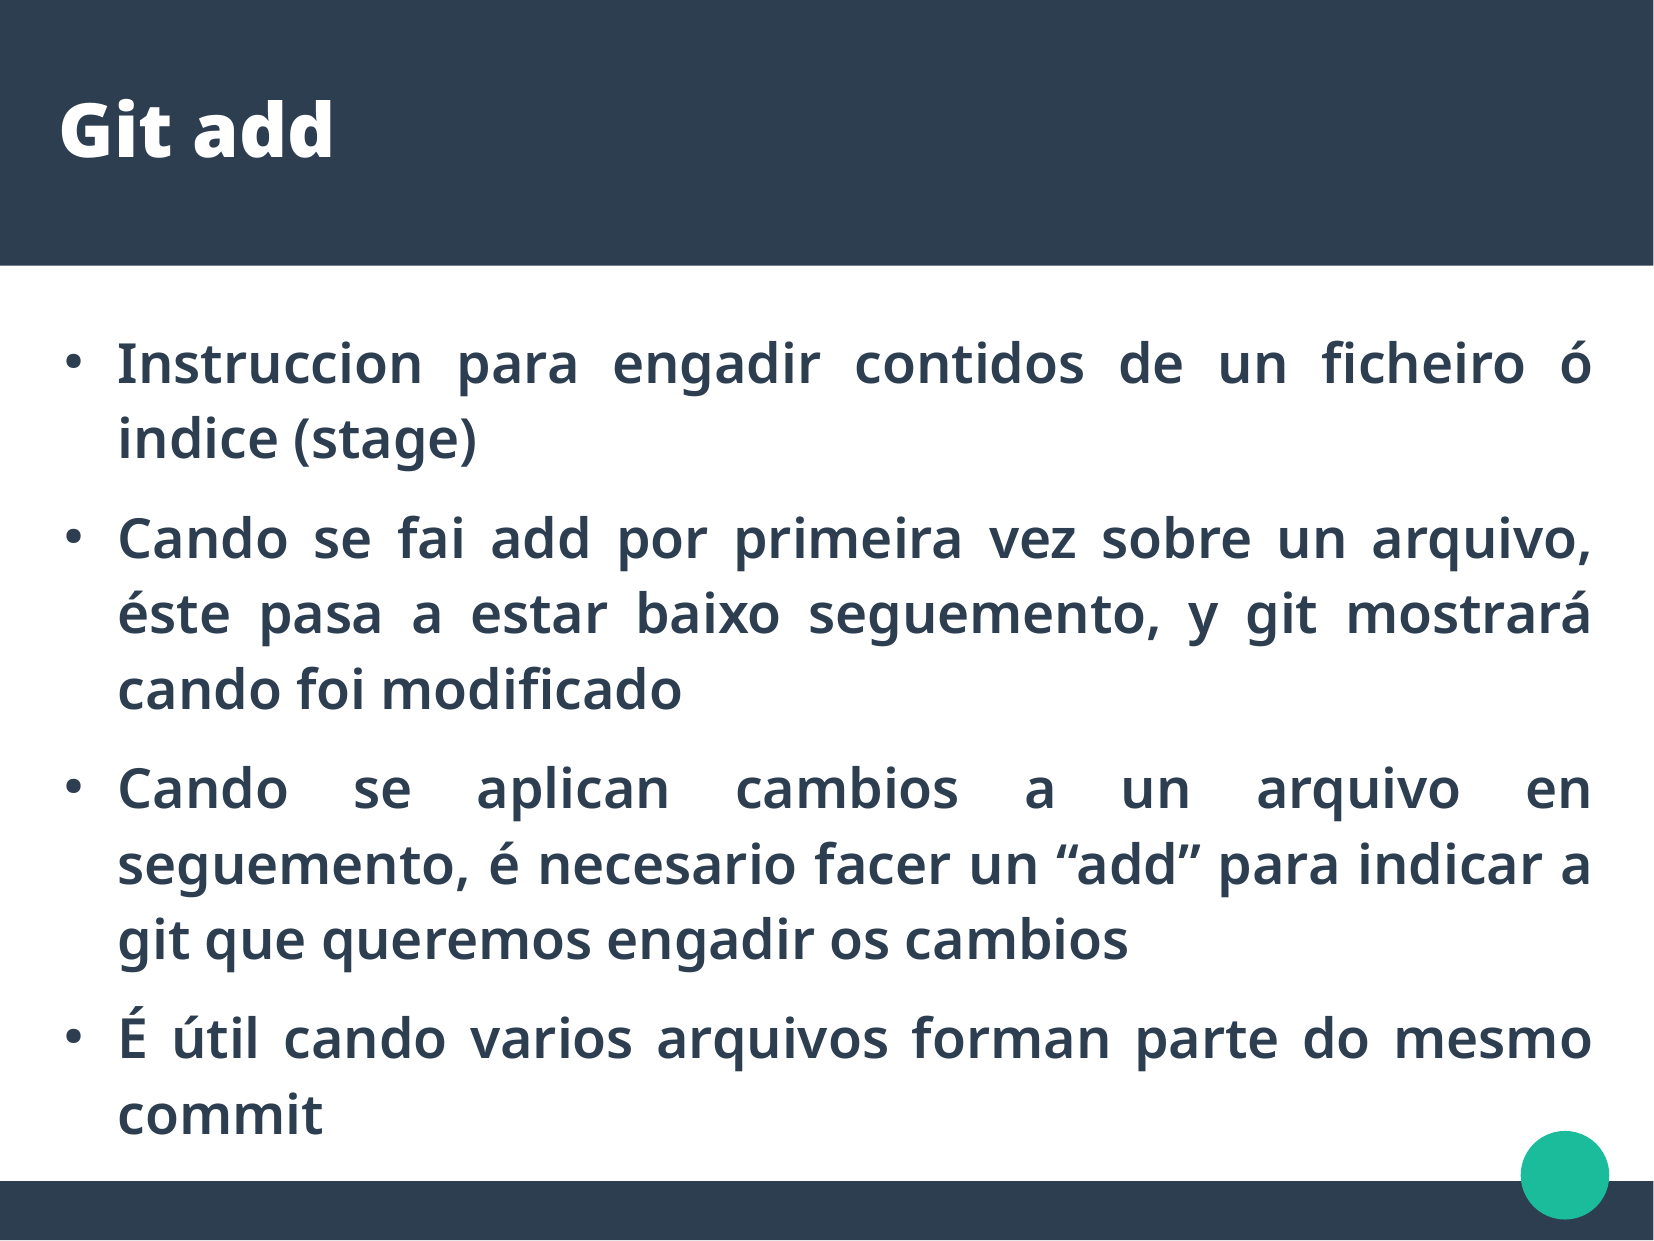

# Git add
Instruccion para engadir contidos de un ficheiro ó indice (stage)
Cando se fai add por primeira vez sobre un arquivo, éste pasa a estar baixo seguemento, y git mostrará cando foi modificado
Cando se aplican cambios a un arquivo en seguemento, é necesario facer un “add” para indicar a git que queremos engadir os cambios
É útil cando varios arquivos forman parte do mesmo commit